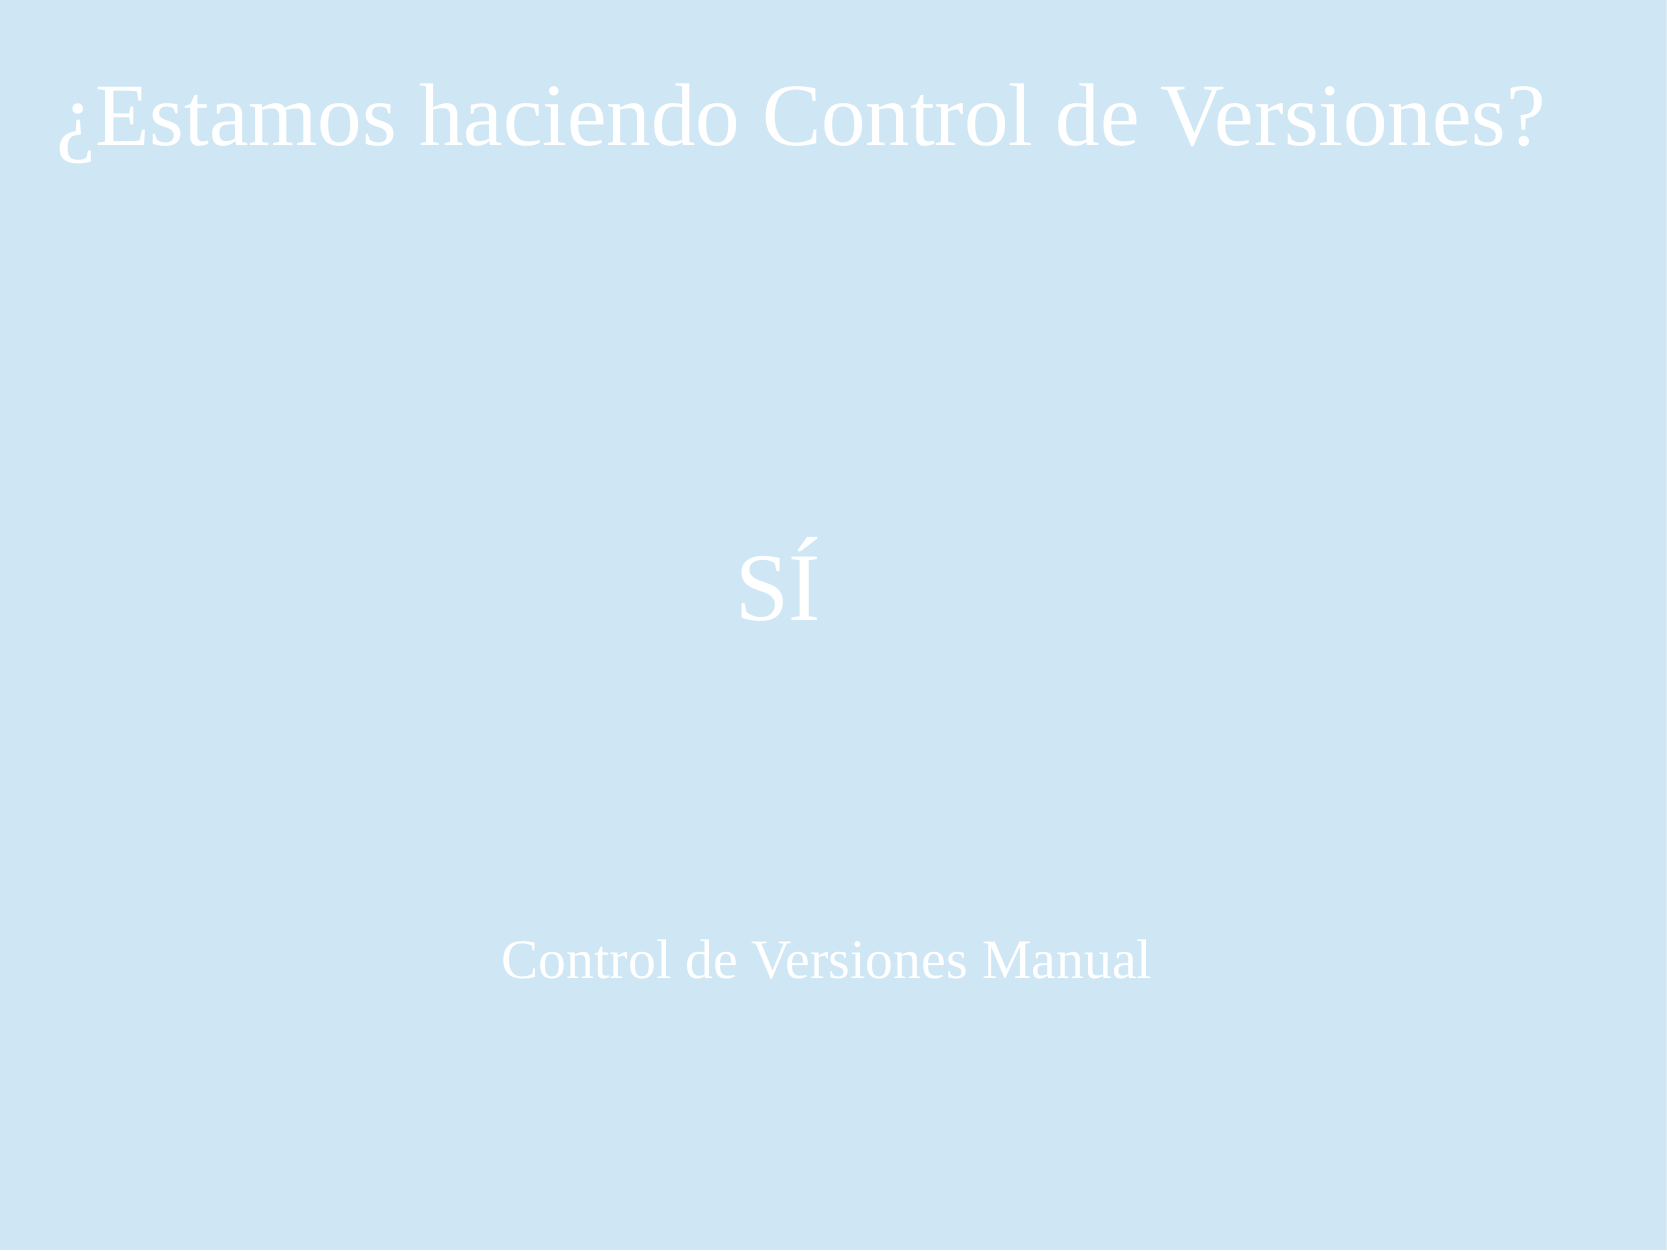

# ¿Estamos haciendo Control de Versiones?
SÍ
Control de Versiones Manual